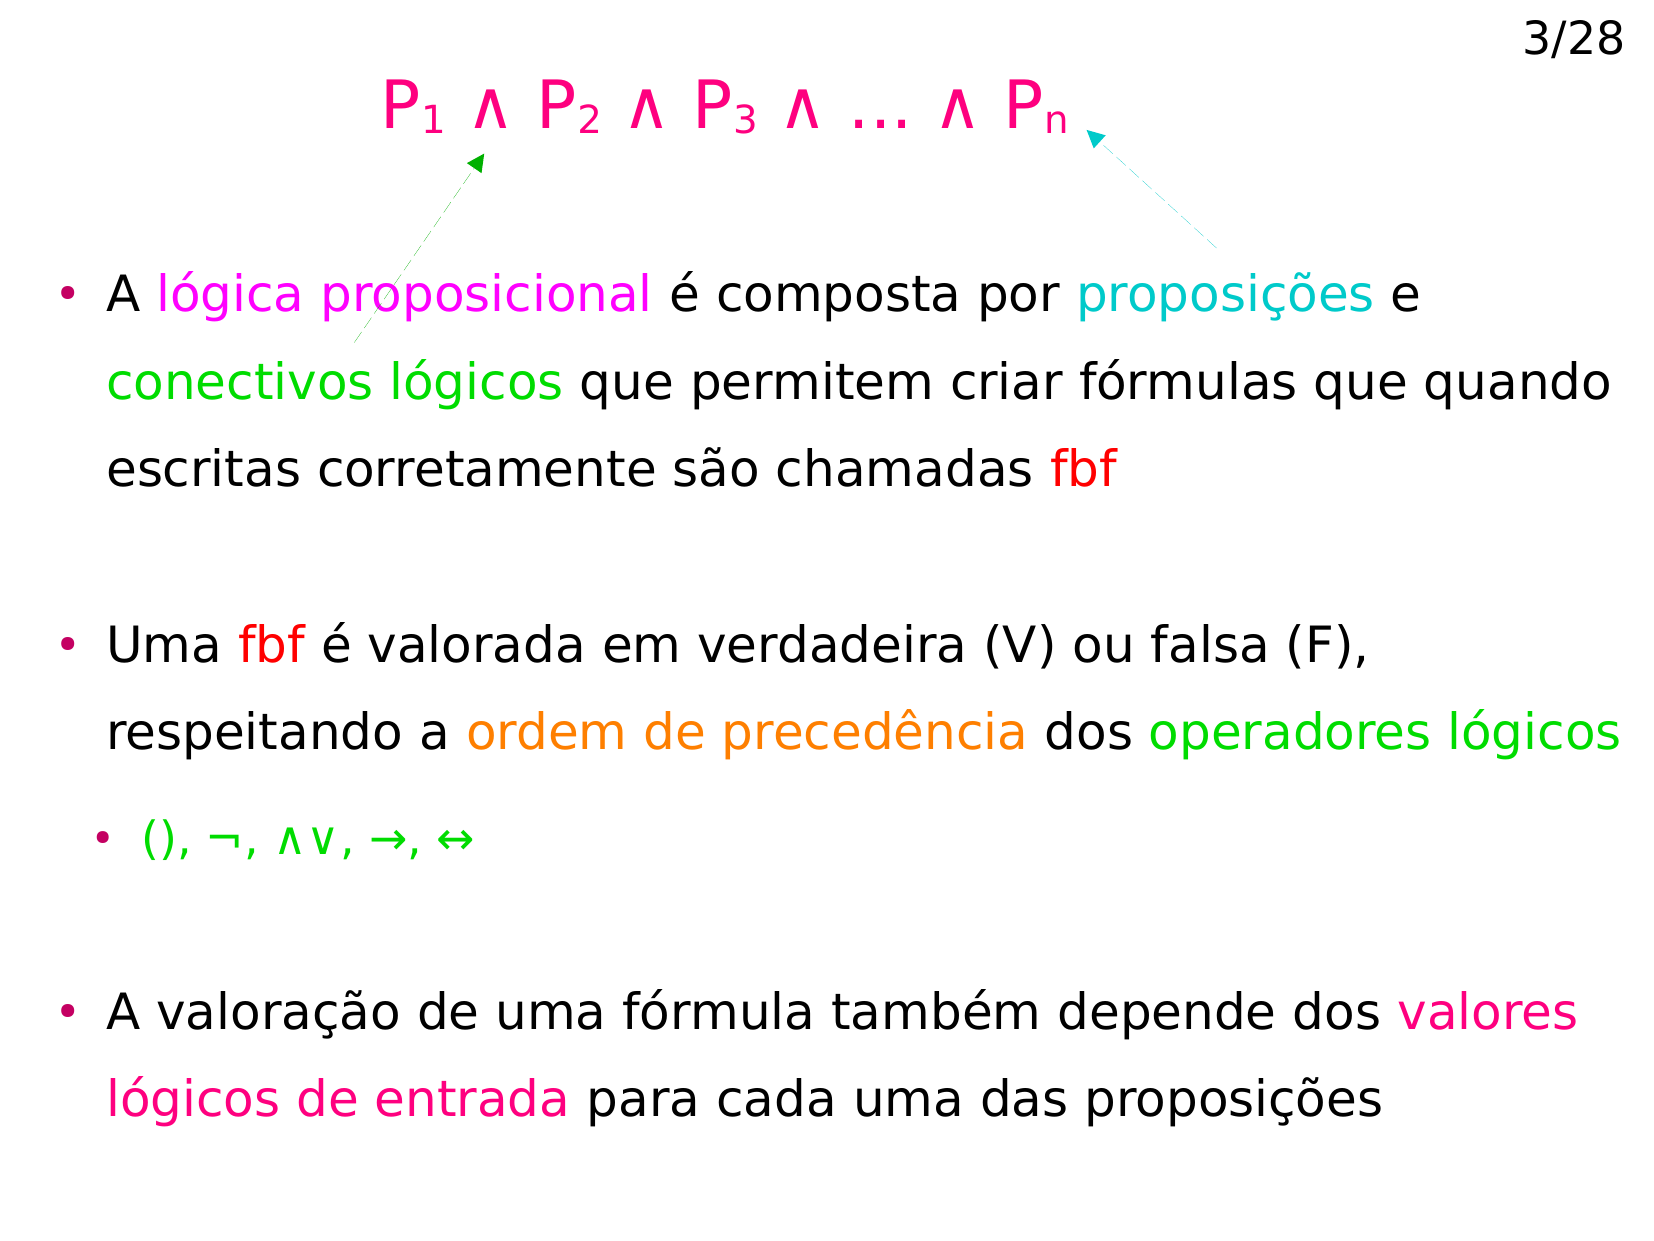

3
P1 ∧ P2 ∧ P3 ∧ ... ∧ Pn
# A lógica proposicional é composta por proposições e conectivos lógicos que permitem criar fórmulas que quando escritas corretamente são chamadas fbf
Uma fbf é valorada em verdadeira (V) ou falsa (F), respeitando a ordem de precedência dos operadores lógicos
(), ¬, ∧∨, →, ↔
A valoração de uma fórmula também depende dos valores lógicos de entrada para cada uma das proposições